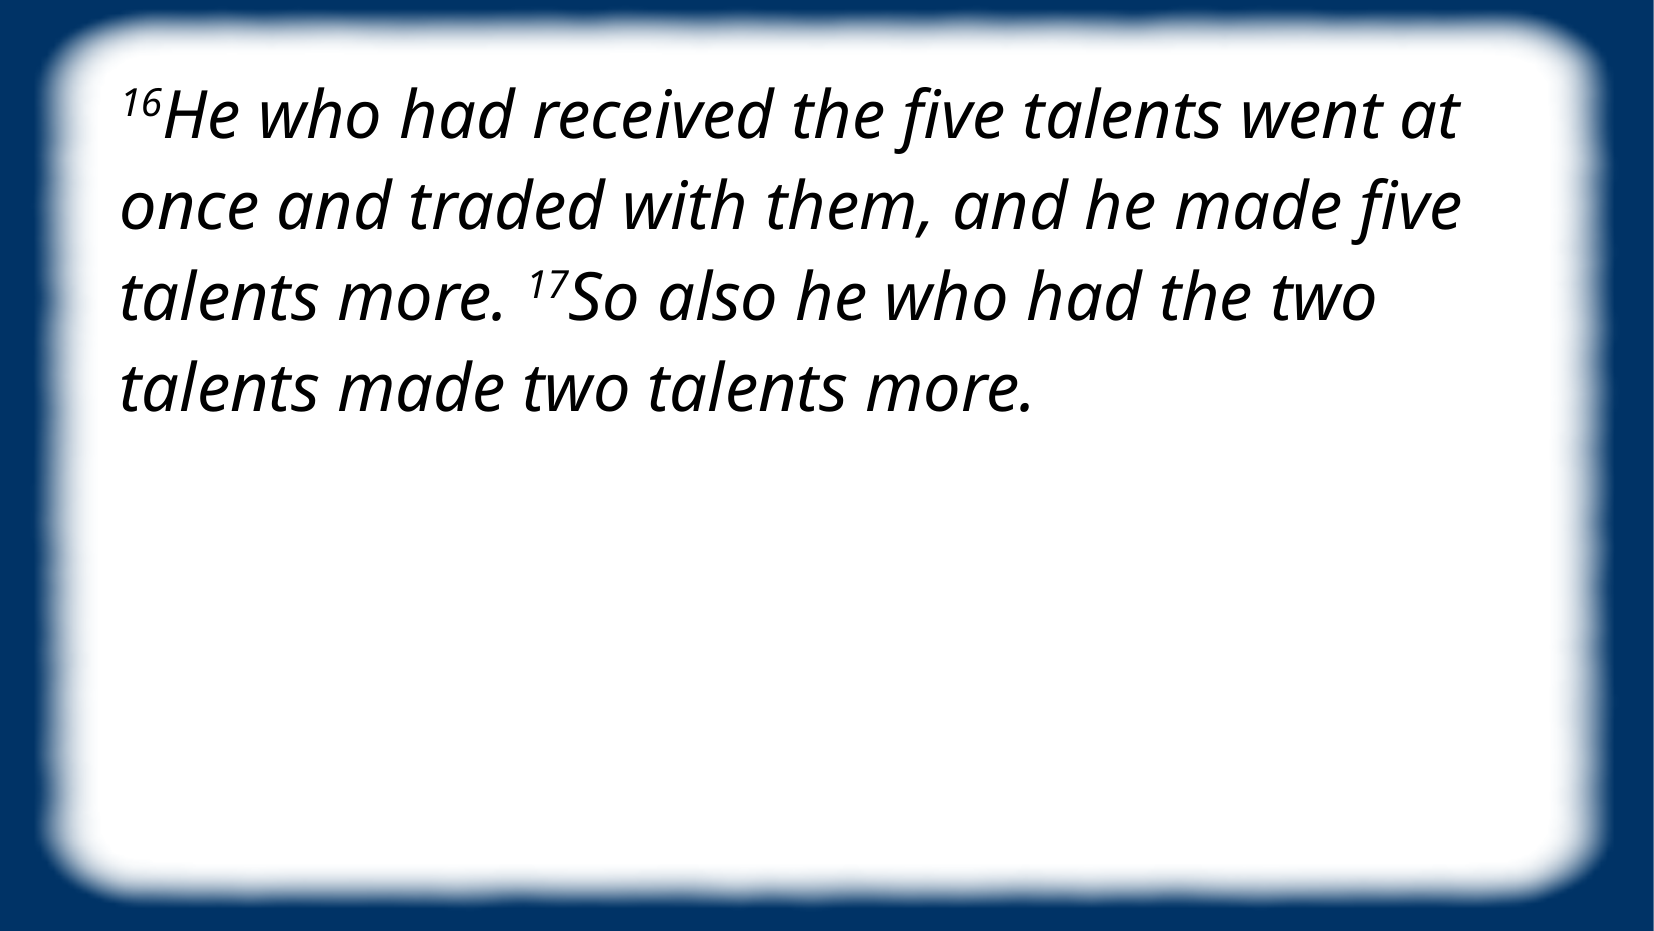

16He who had received the five talents went at once and traded with them, and he made five talents more. 17So also he who had the two talents made two talents more.